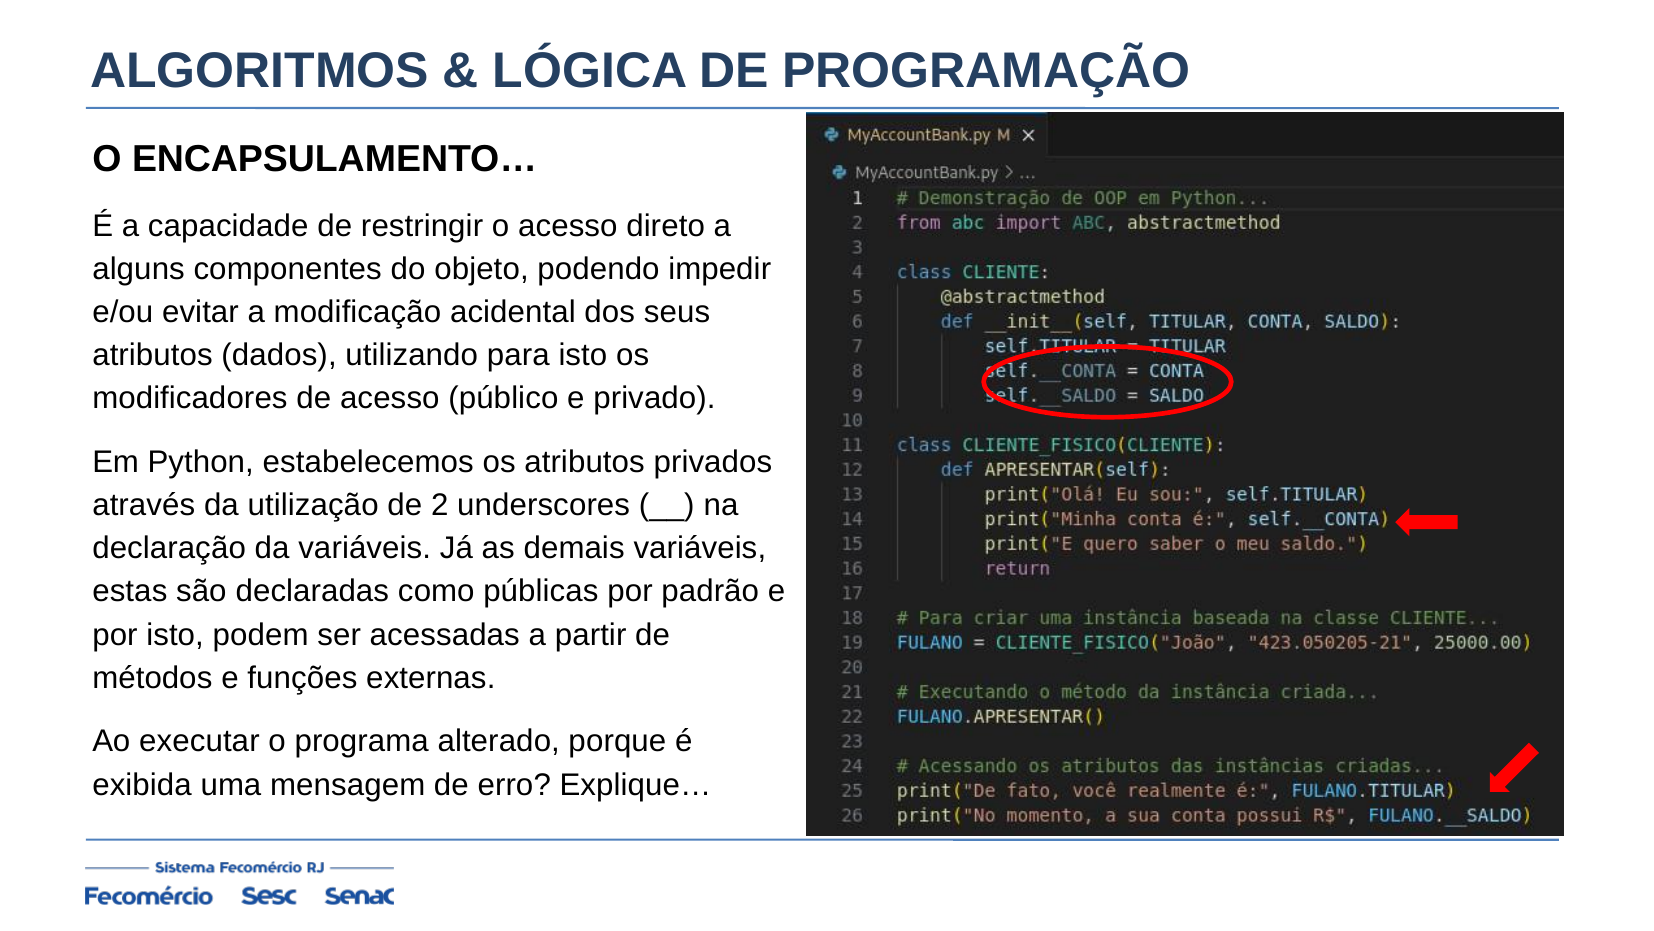

ALGORITMOS & LÓGICA DE PROGRAMAÇÃO
O ENCAPSULAMENTO…
É a capacidade de restringir o acesso direto a alguns componentes do objeto, podendo impedir e/ou evitar a modificação acidental dos seus atributos (dados), utilizando para isto os modificadores de acesso (público e privado).
Em Python, estabelecemos os atributos privados através da utilização de 2 underscores (__) na declaração da variáveis. Já as demais variáveis, estas são declaradas como públicas por padrão e por isto, podem ser acessadas a partir de métodos e funções externas.
Ao executar o programa alterado, porque é exibida uma mensagem de erro? Explique…